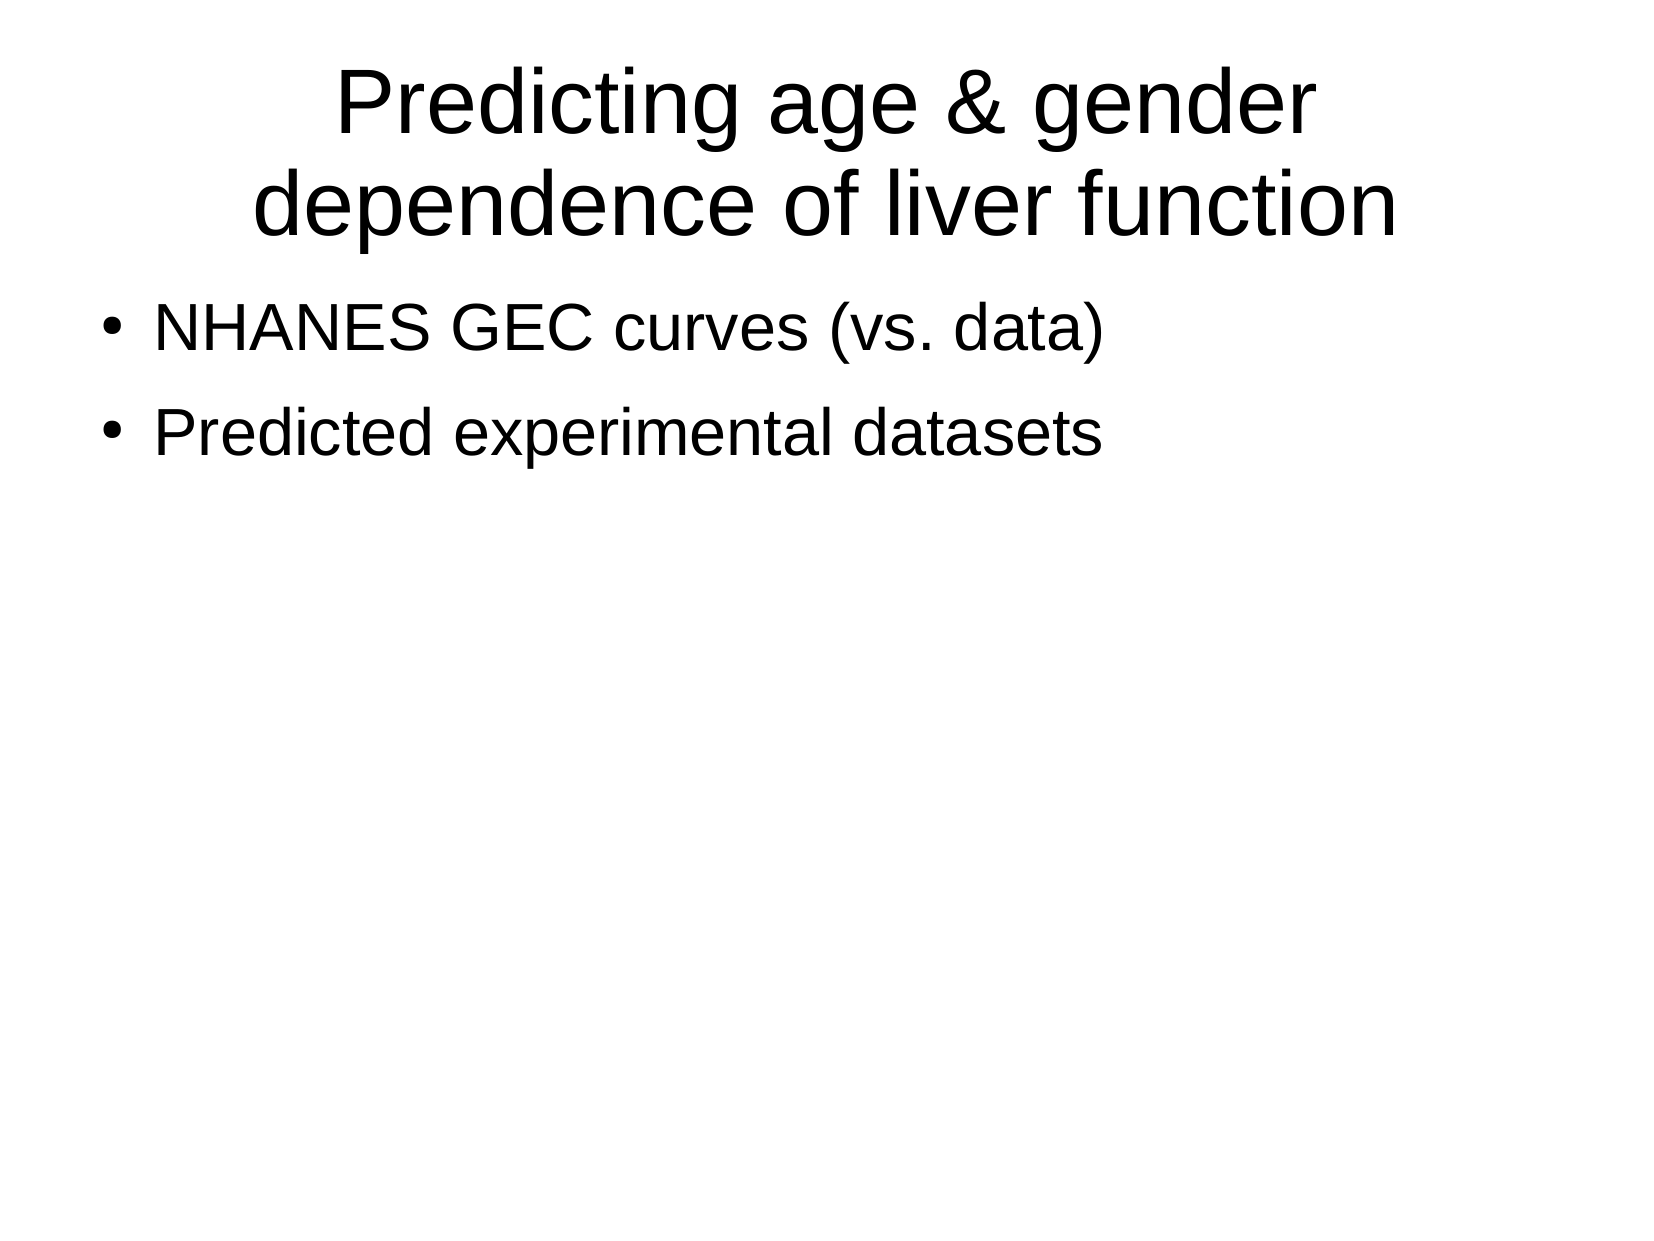

# Predicting age & gender dependence of liver function
NHANES GEC curves (vs. data)
Predicted experimental datasets